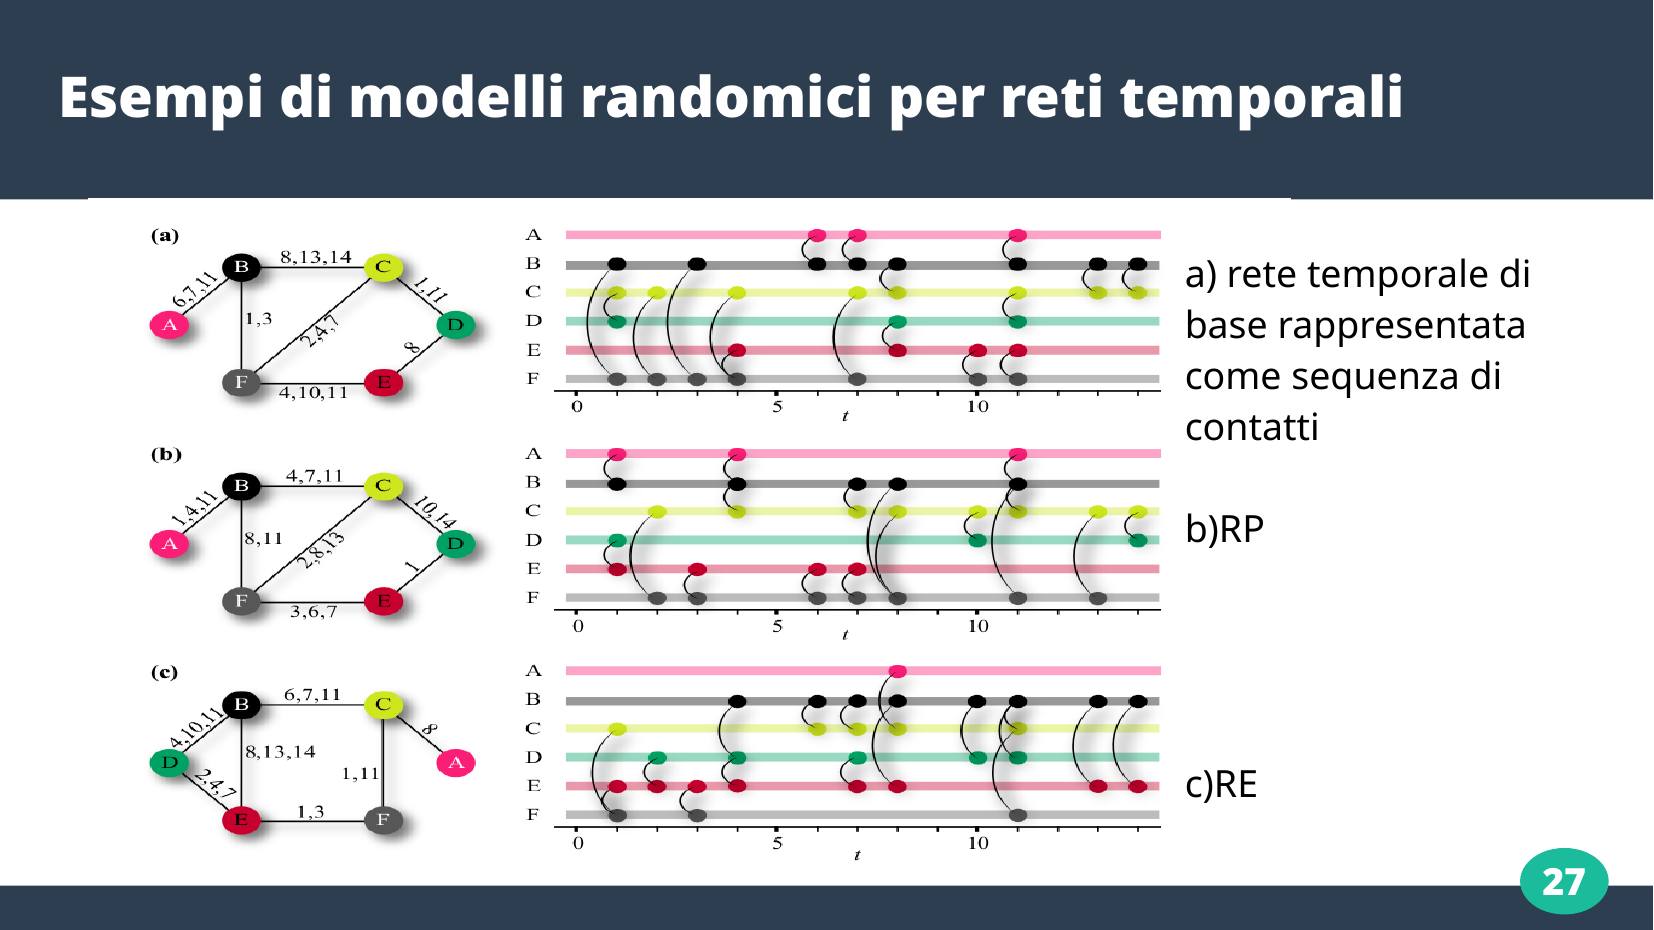

# Esempi di modelli randomici per reti temporali
a) rete temporale di base rappresentata come sequenza di contatti
b)RP
c)RE
27